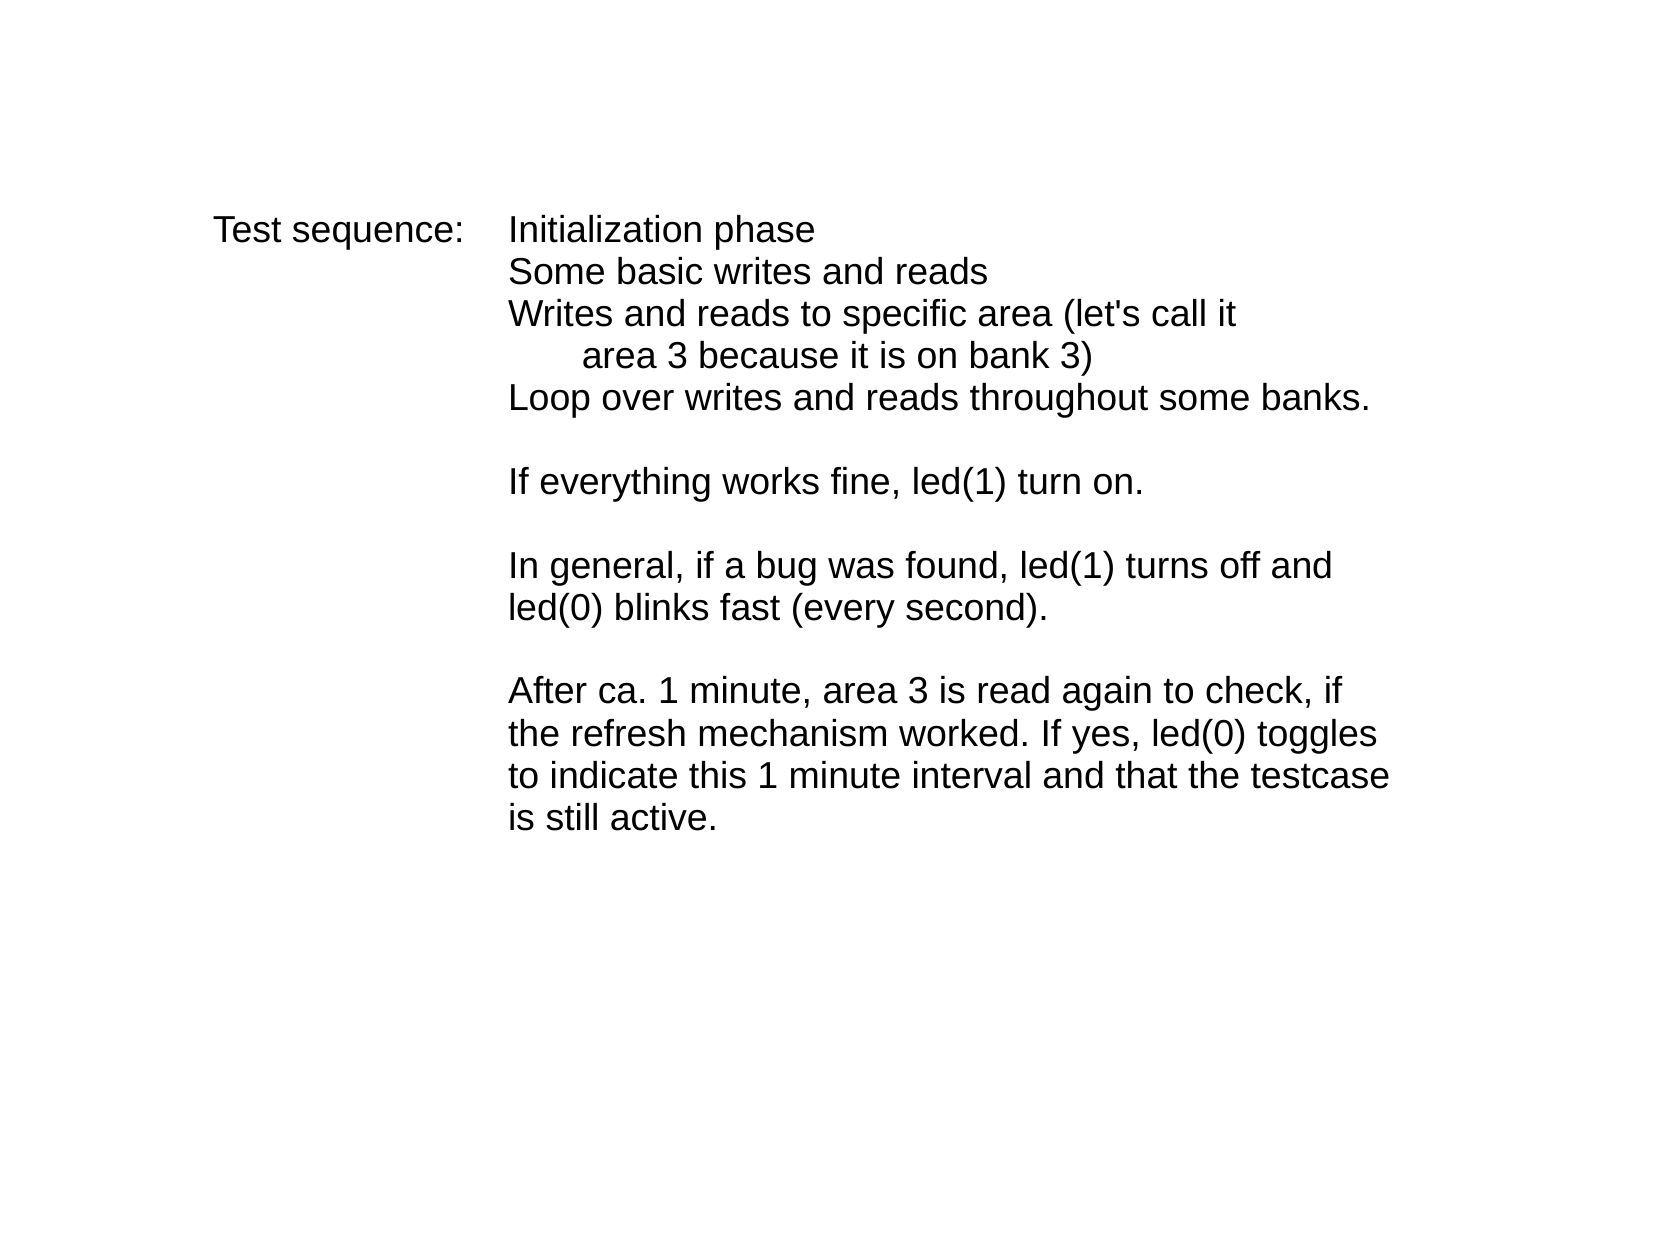

Test sequence:	Initialization phase
				Some basic writes and reads
				Writes and reads to specific area (let's call it
					area 3 because it is on bank 3)
				Loop over writes and reads throughout some banks.
				If everything works fine, led(1) turn on.
				In general, if a bug was found, led(1) turns off and
				led(0) blinks fast (every second).
				After ca. 1 minute, area 3 is read again to check, if
				the refresh mechanism worked. If yes, led(0) toggles
				to indicate this 1 minute interval and that the testcase
				is still active.